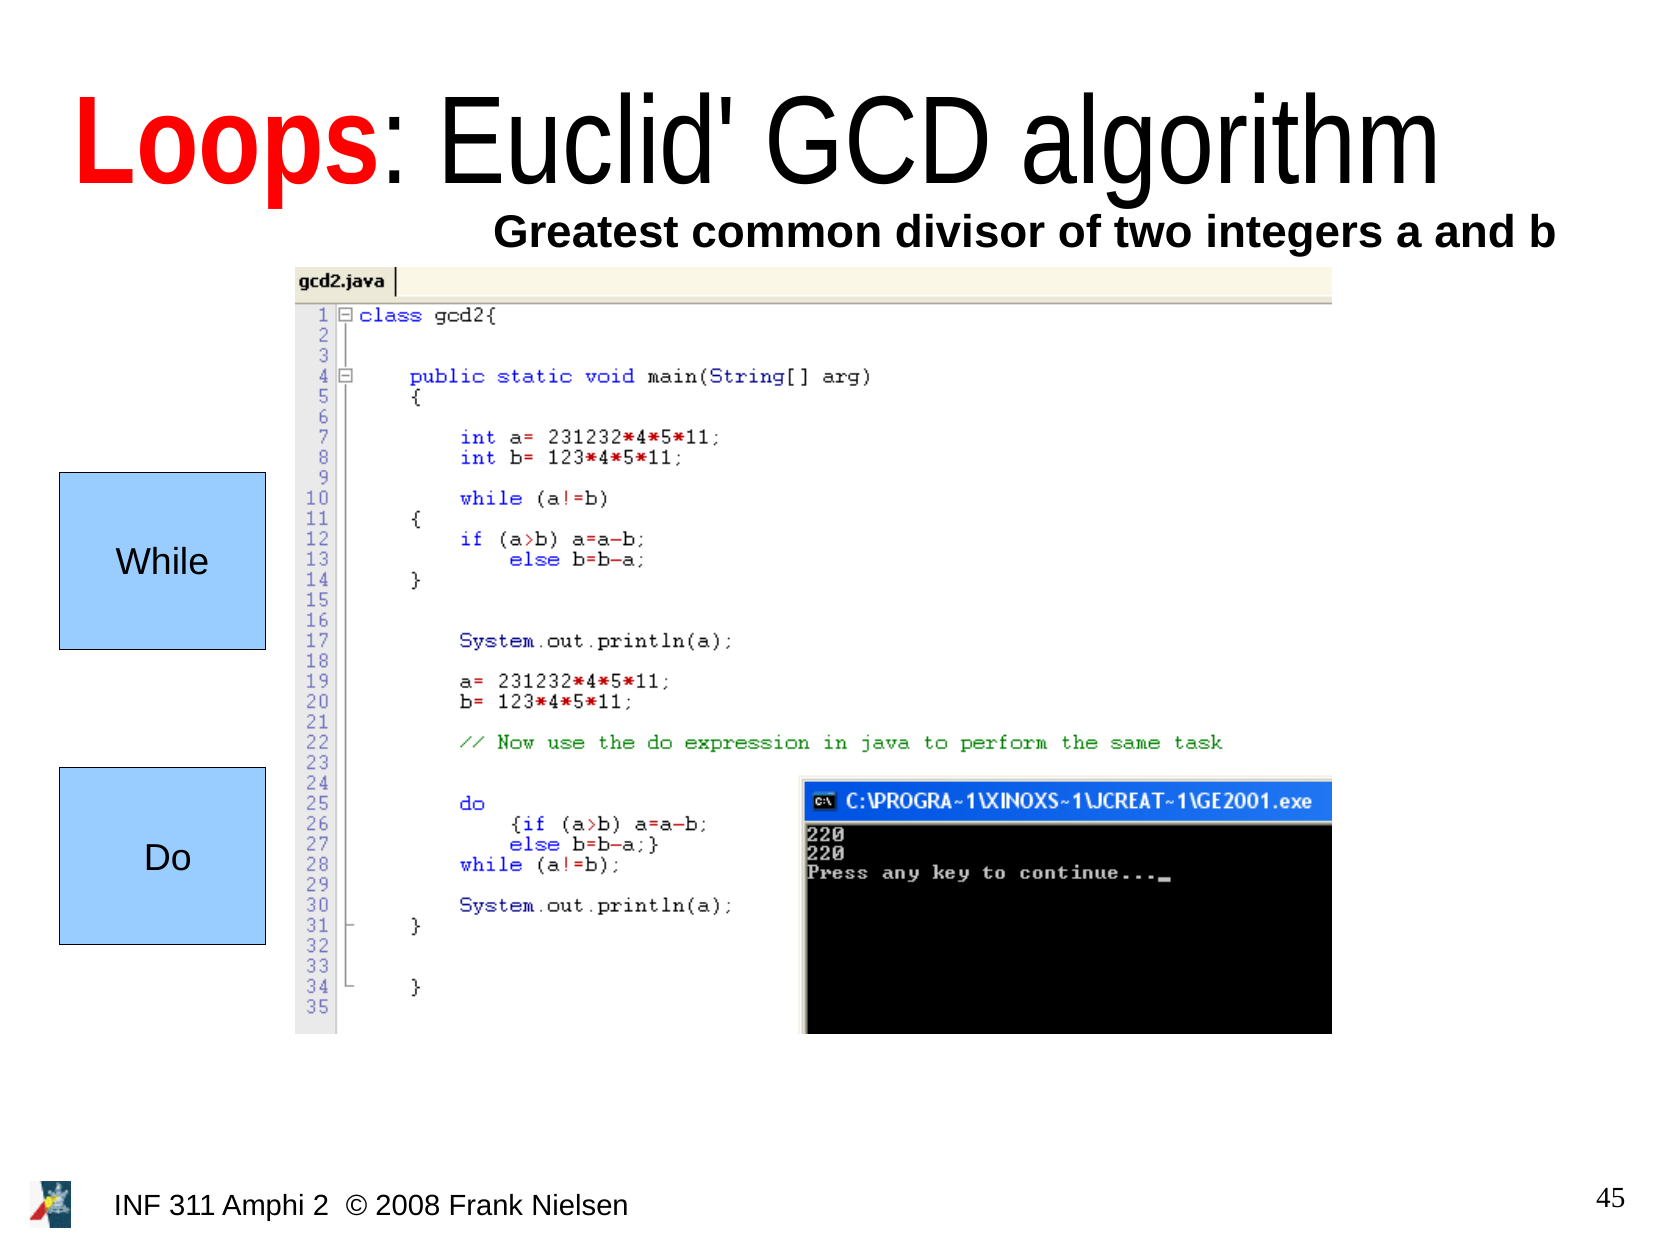

Loops: Euclid' GCD algorithm
Greatest common divisor of two integers a and b
While
Do